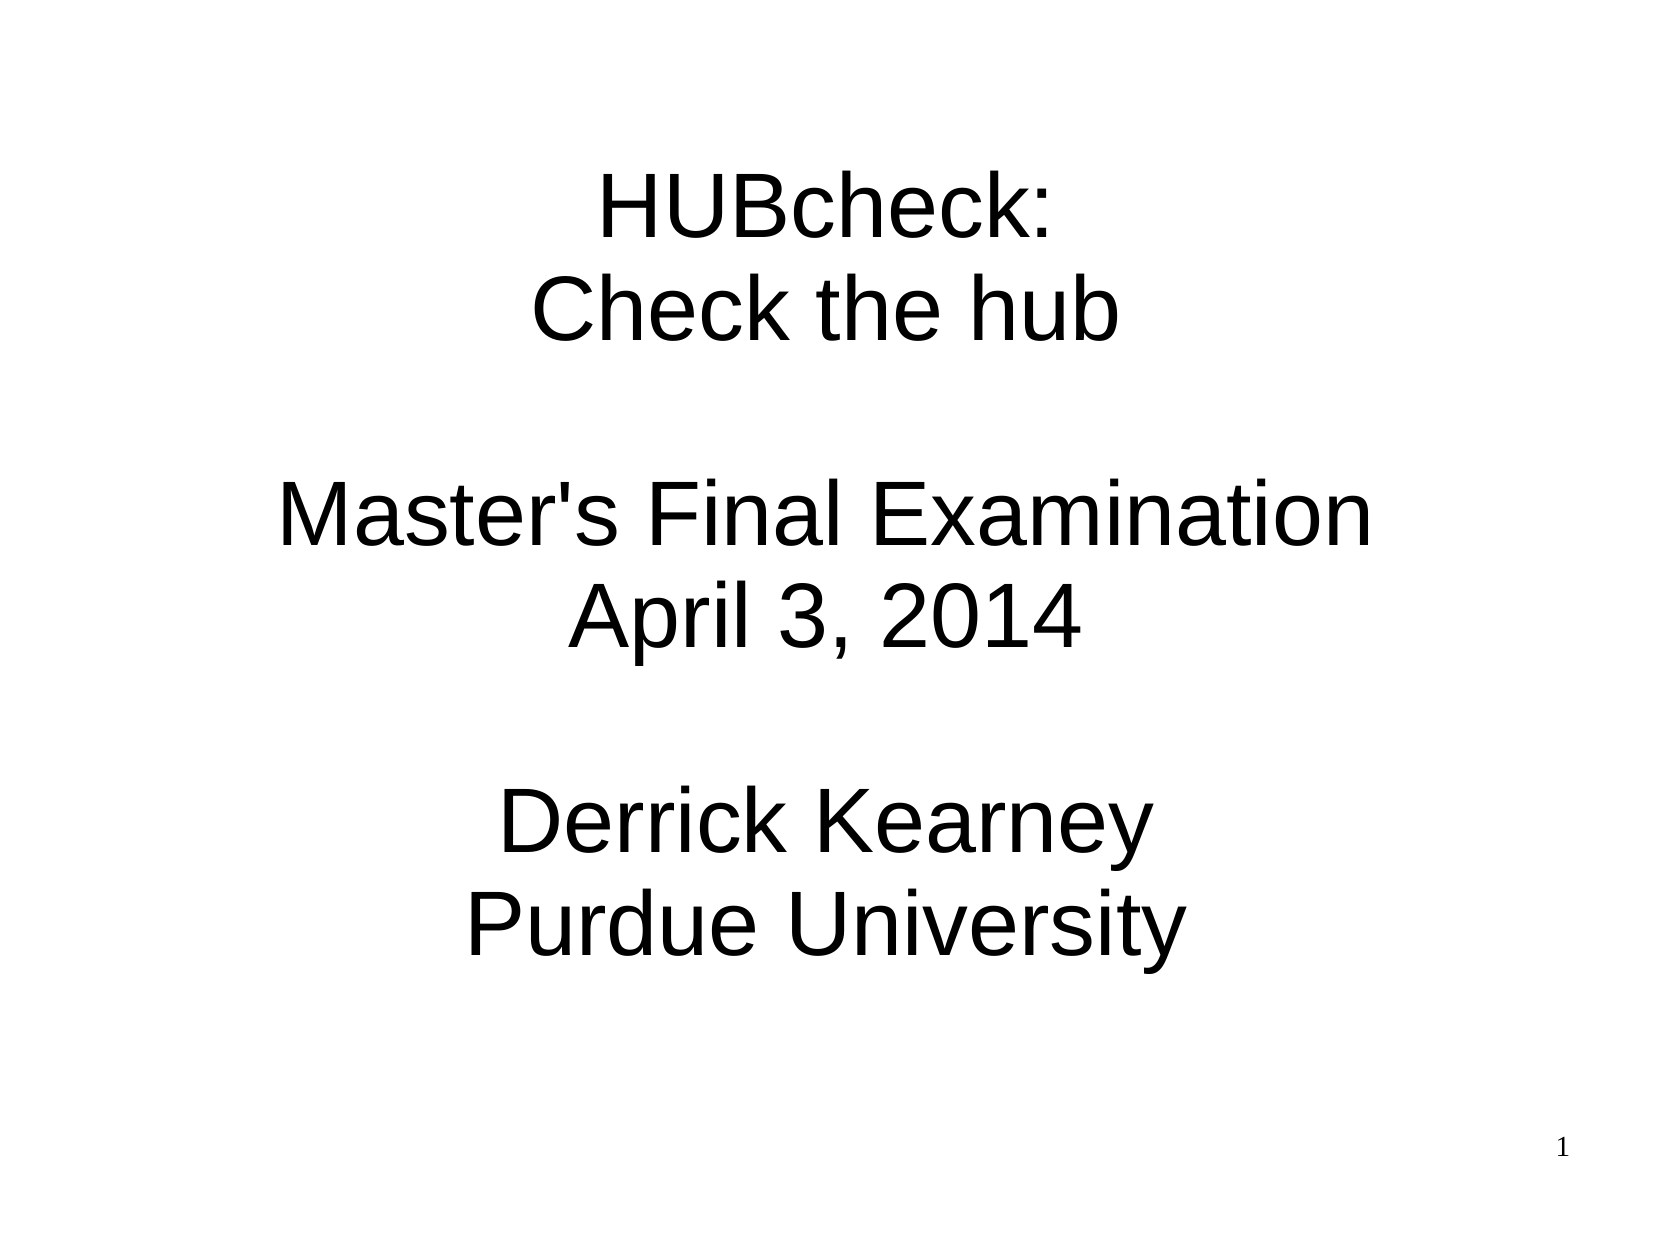

# HUBcheck: Check the hub Master's Final Examination April 3, 2014 Derrick Kearney Purdue University
1